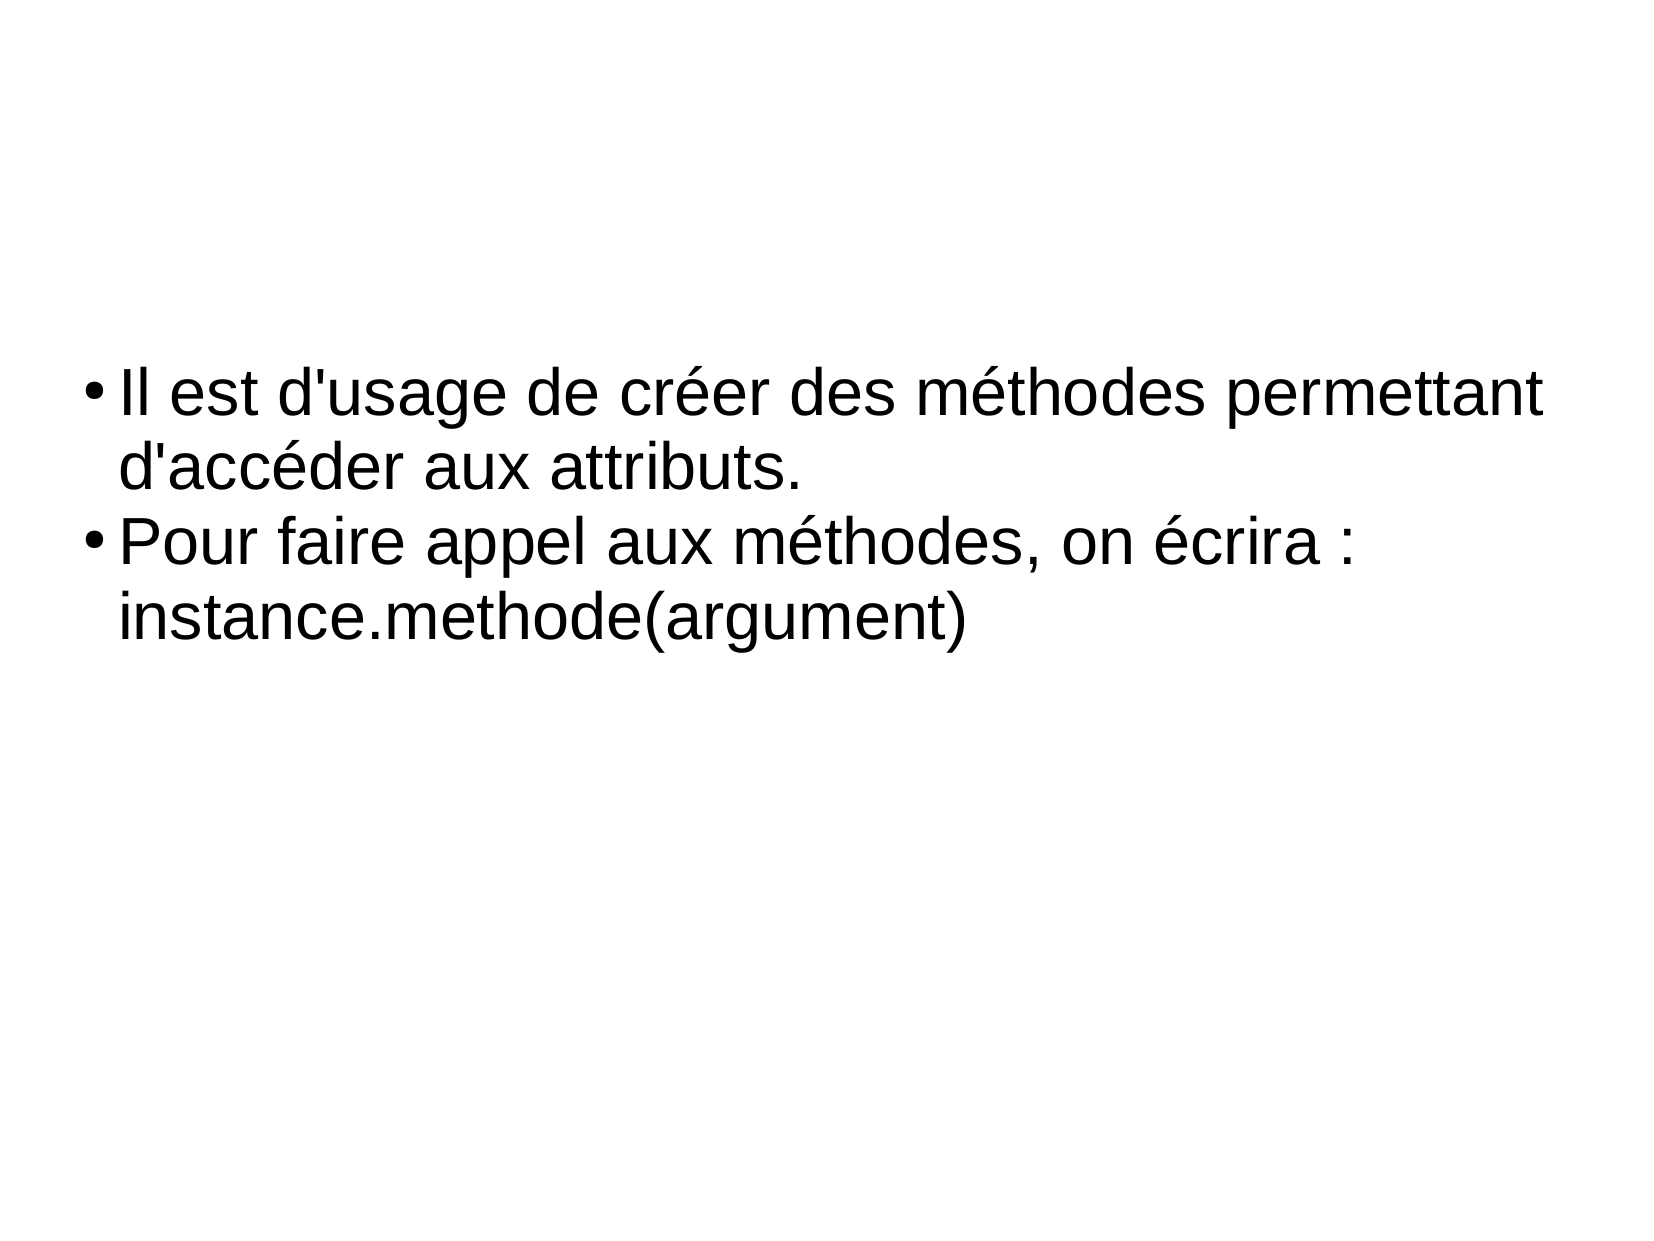

# Il est d'usage de créer des méthodes permettant d'accéder aux attributs.
Pour faire appel aux méthodes, on écrira :
instance.methode(argument)